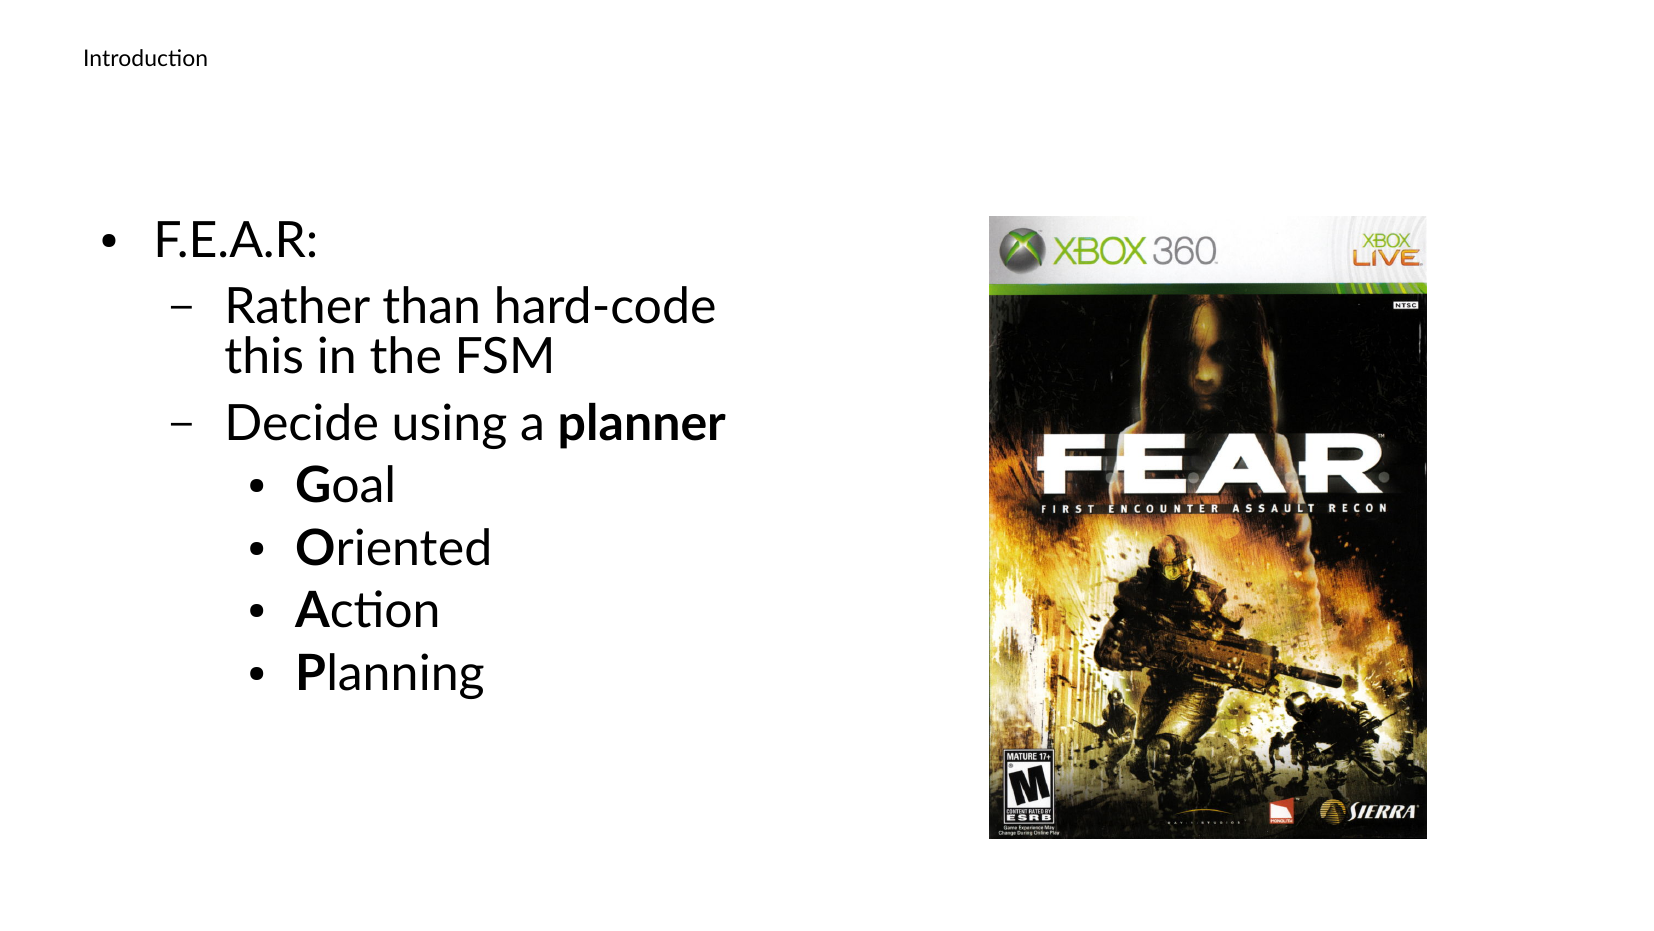

# Introduction
F.E.A.R:
Rather than hard-code this in the FSM
Decide using a planner
Goal
Oriented
Action
Planning